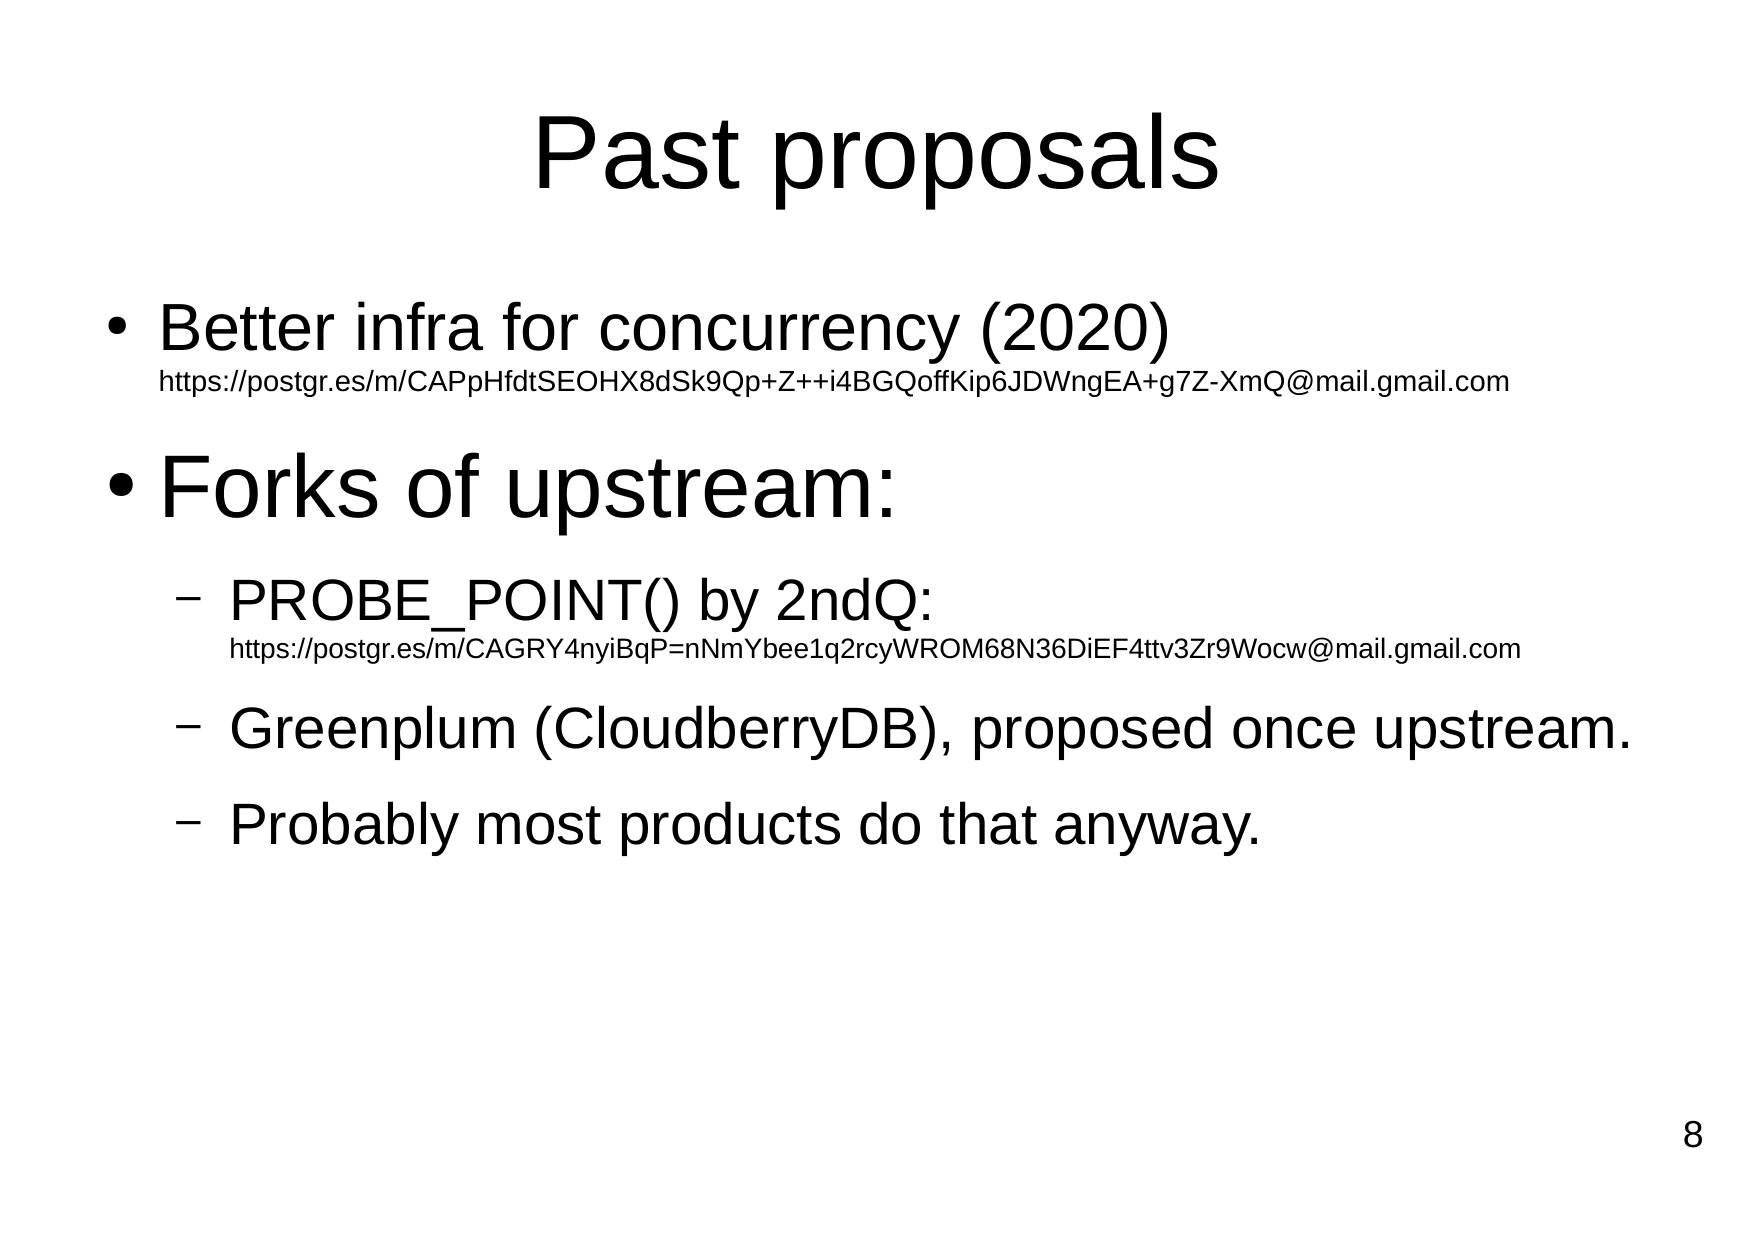

# Past proposals
Better infra for concurrency (2020)
https://postgr.es/m/CAPpHfdtSEOHX8dSk9Qp+Z++i4BGQoffKip6JDWngEA+g7Z-XmQ@mail.gmail.com
Forks of upstream:
PROBE_POINT() by 2ndQ:
https://postgr.es/m/CAGRY4nyiBqP=nNmYbee1q2rcyWROM68N36DiEF4ttv3Zr9Wocw@mail.gmail.com
Greenplum (CloudberryDB), proposed once upstream.
Probably most products do that anyway.